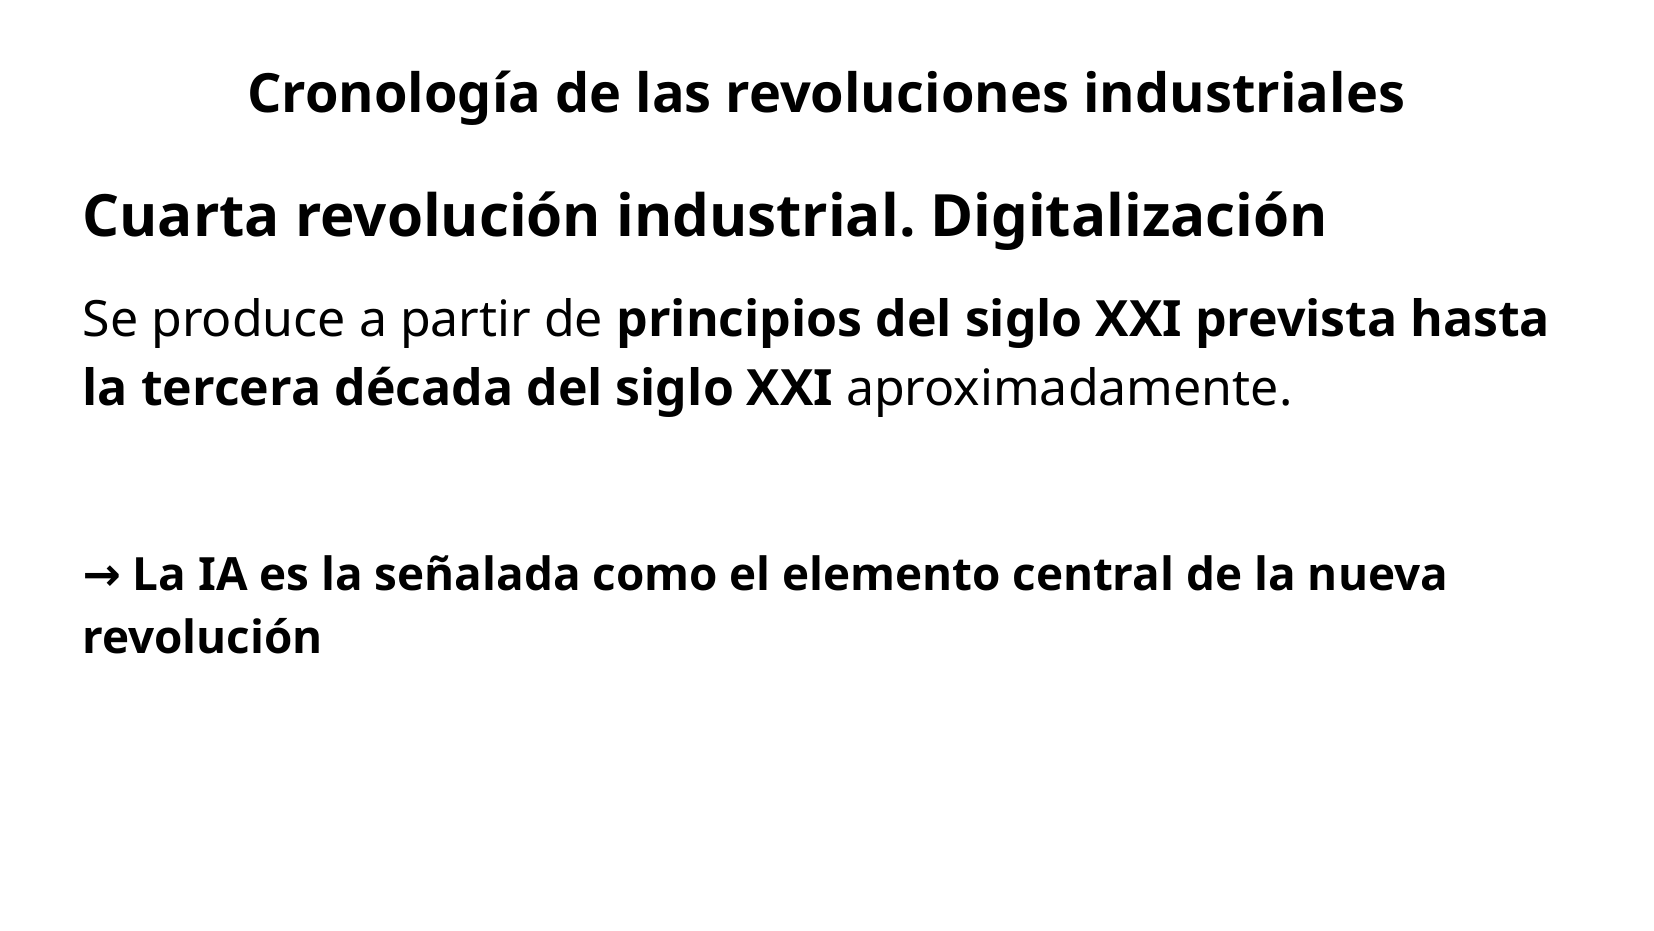

# Cronología de las revoluciones industriales
Cuarta revolución industrial. Digitalización
Se produce a partir de principios del siglo XXI prevista hasta la tercera década del siglo XXI aproximadamente.
→ La IA es la señalada como el elemento central de la nueva revolución